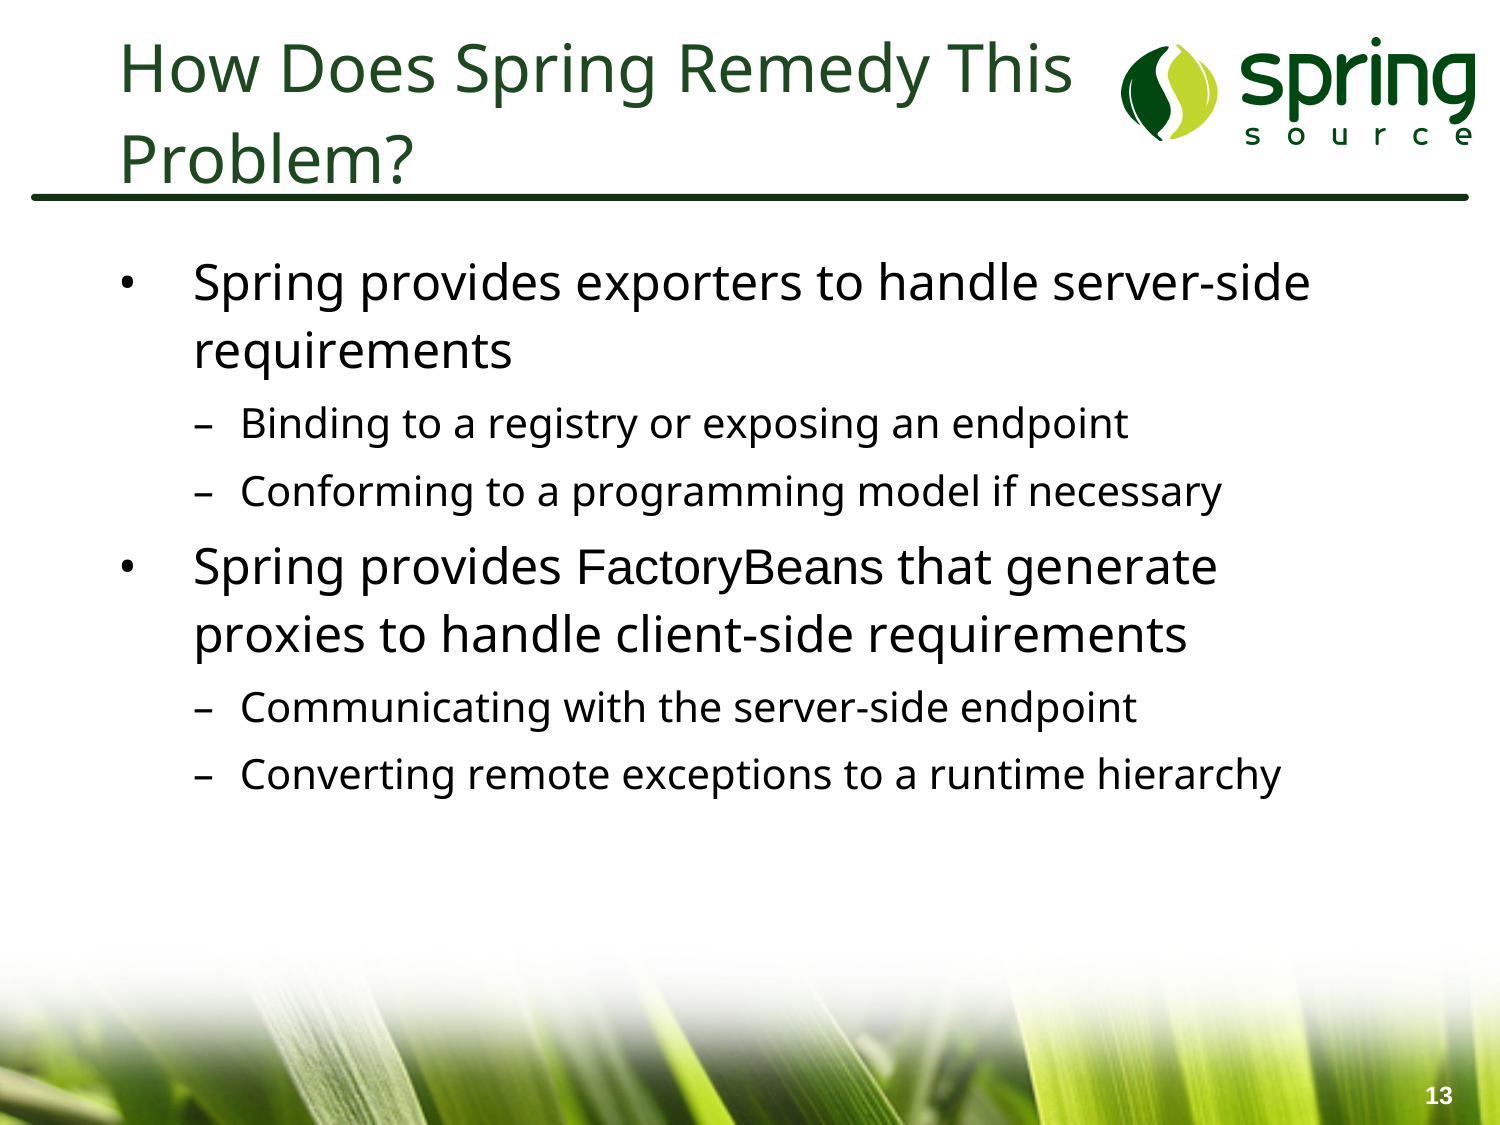

How Does Spring Remedy This Problem?
# Spring provides exporters to handle server-side requirements
Binding to a registry or exposing an endpoint
Conforming to a programming model if necessary
Spring provides FactoryBeans that generate proxies to handle client-side requirements
Communicating with the server-side endpoint
Converting remote exceptions to a runtime hierarchy